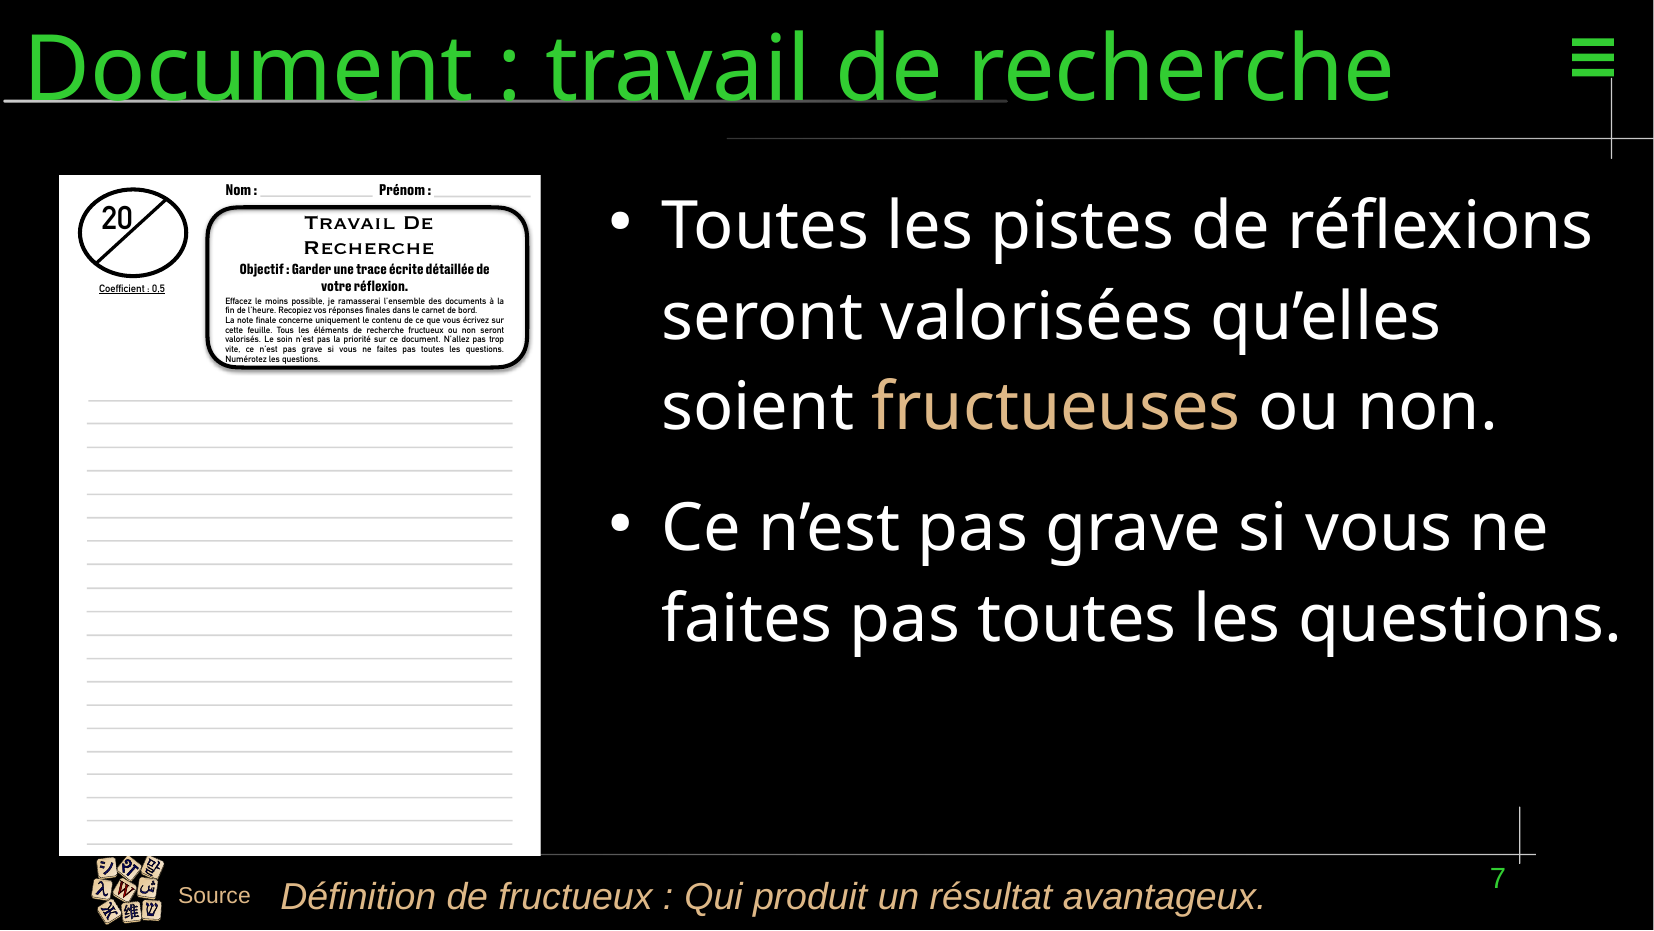

# Document : travail de recherche
Toutes les pistes de réflexions seront valorisées qu’elles soient fructueuses ou non.
Ce n’est pas grave si vous ne faites pas toutes les questions.
7
Définition de fructueux : Qui produit un résultat avantageux.
Source